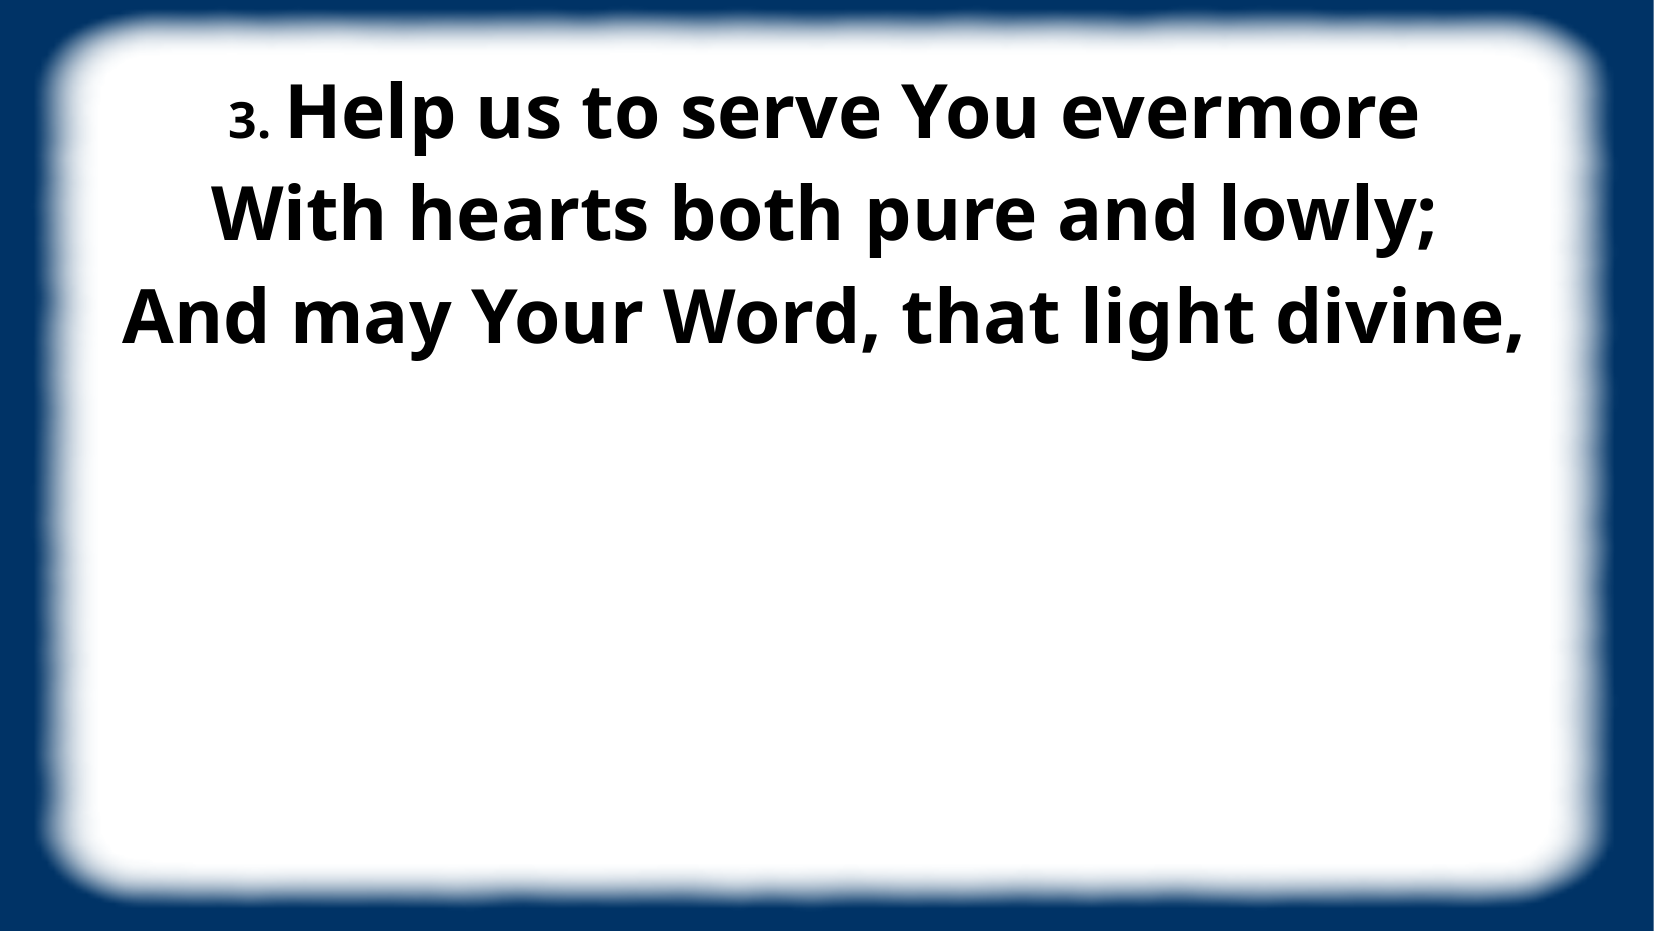

3. Help us to serve You evermore
With hearts both pure and lowly;
And may Your Word, that light divine,